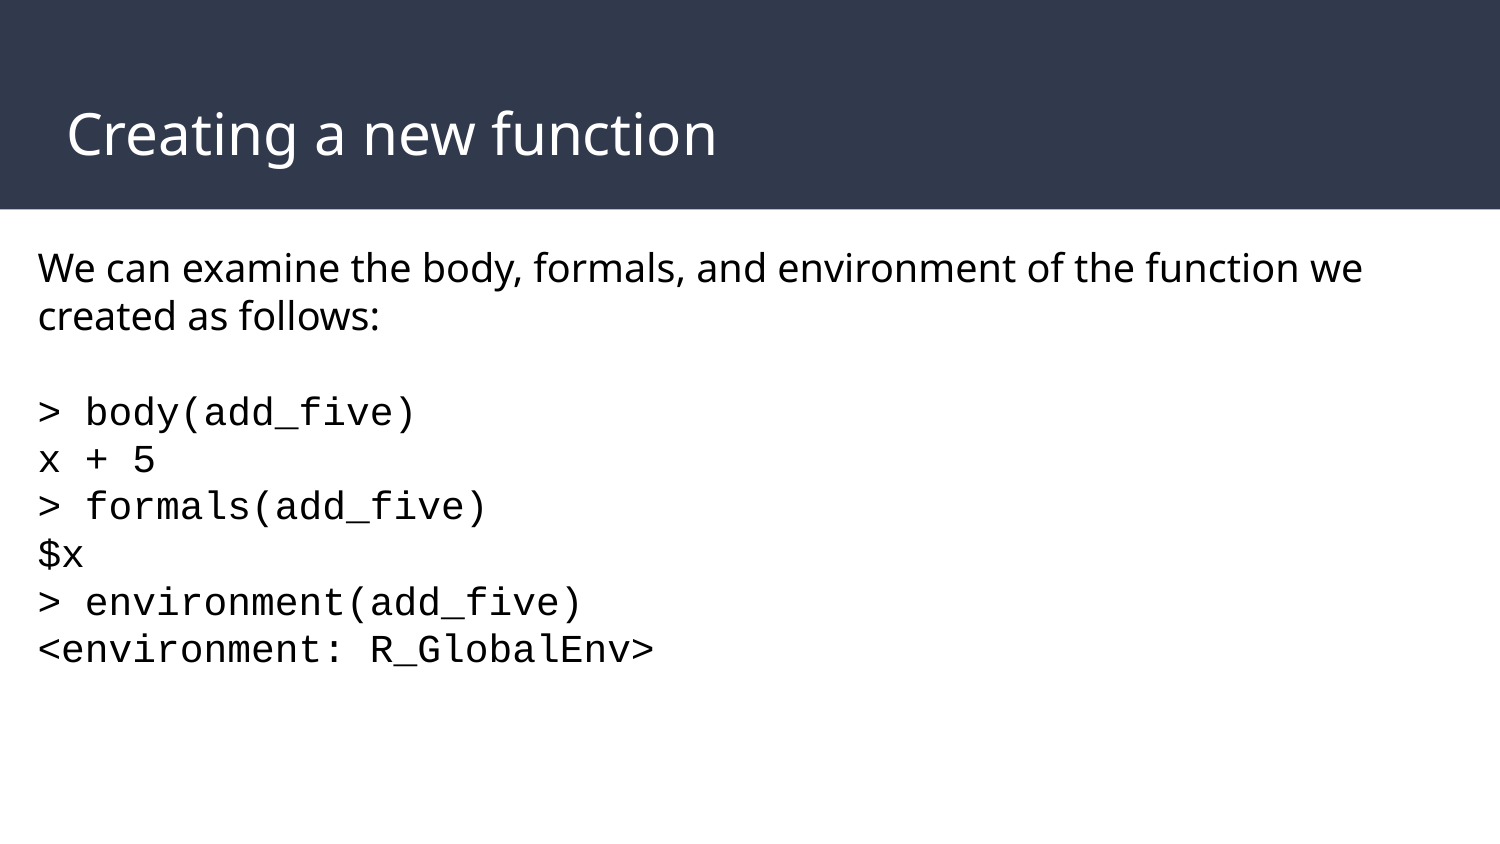

# Creating a new function
We can examine the body, formals, and environment of the function we created as follows:
> body(add_five)
x + 5
> formals(add_five)
$x
> environment(add_five)
<environment: R_GlobalEnv>